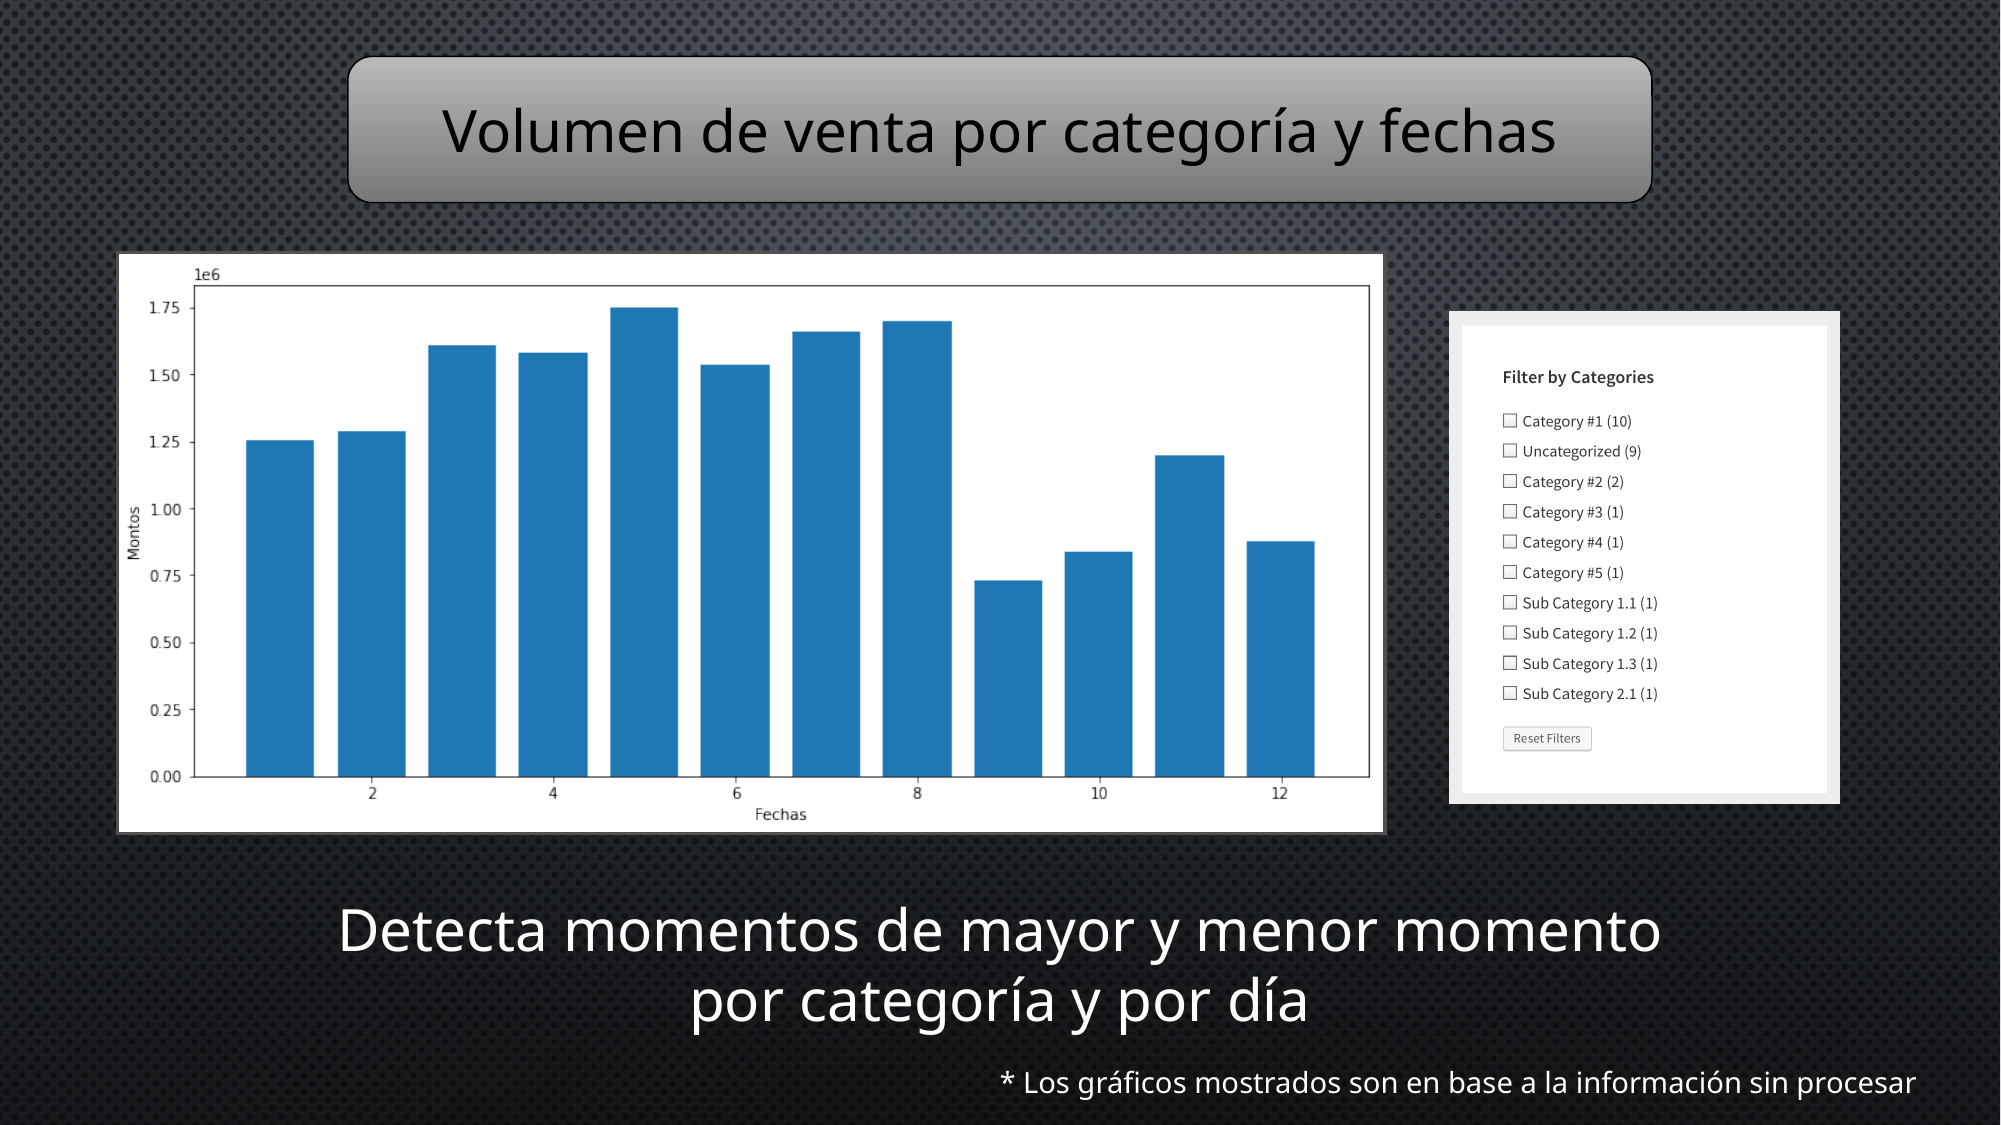

Volumen de venta por categoría y fechas
Detecta momentos de mayor y menor momento por categoría y por día
* Los gráficos mostrados son en base a la información sin procesar